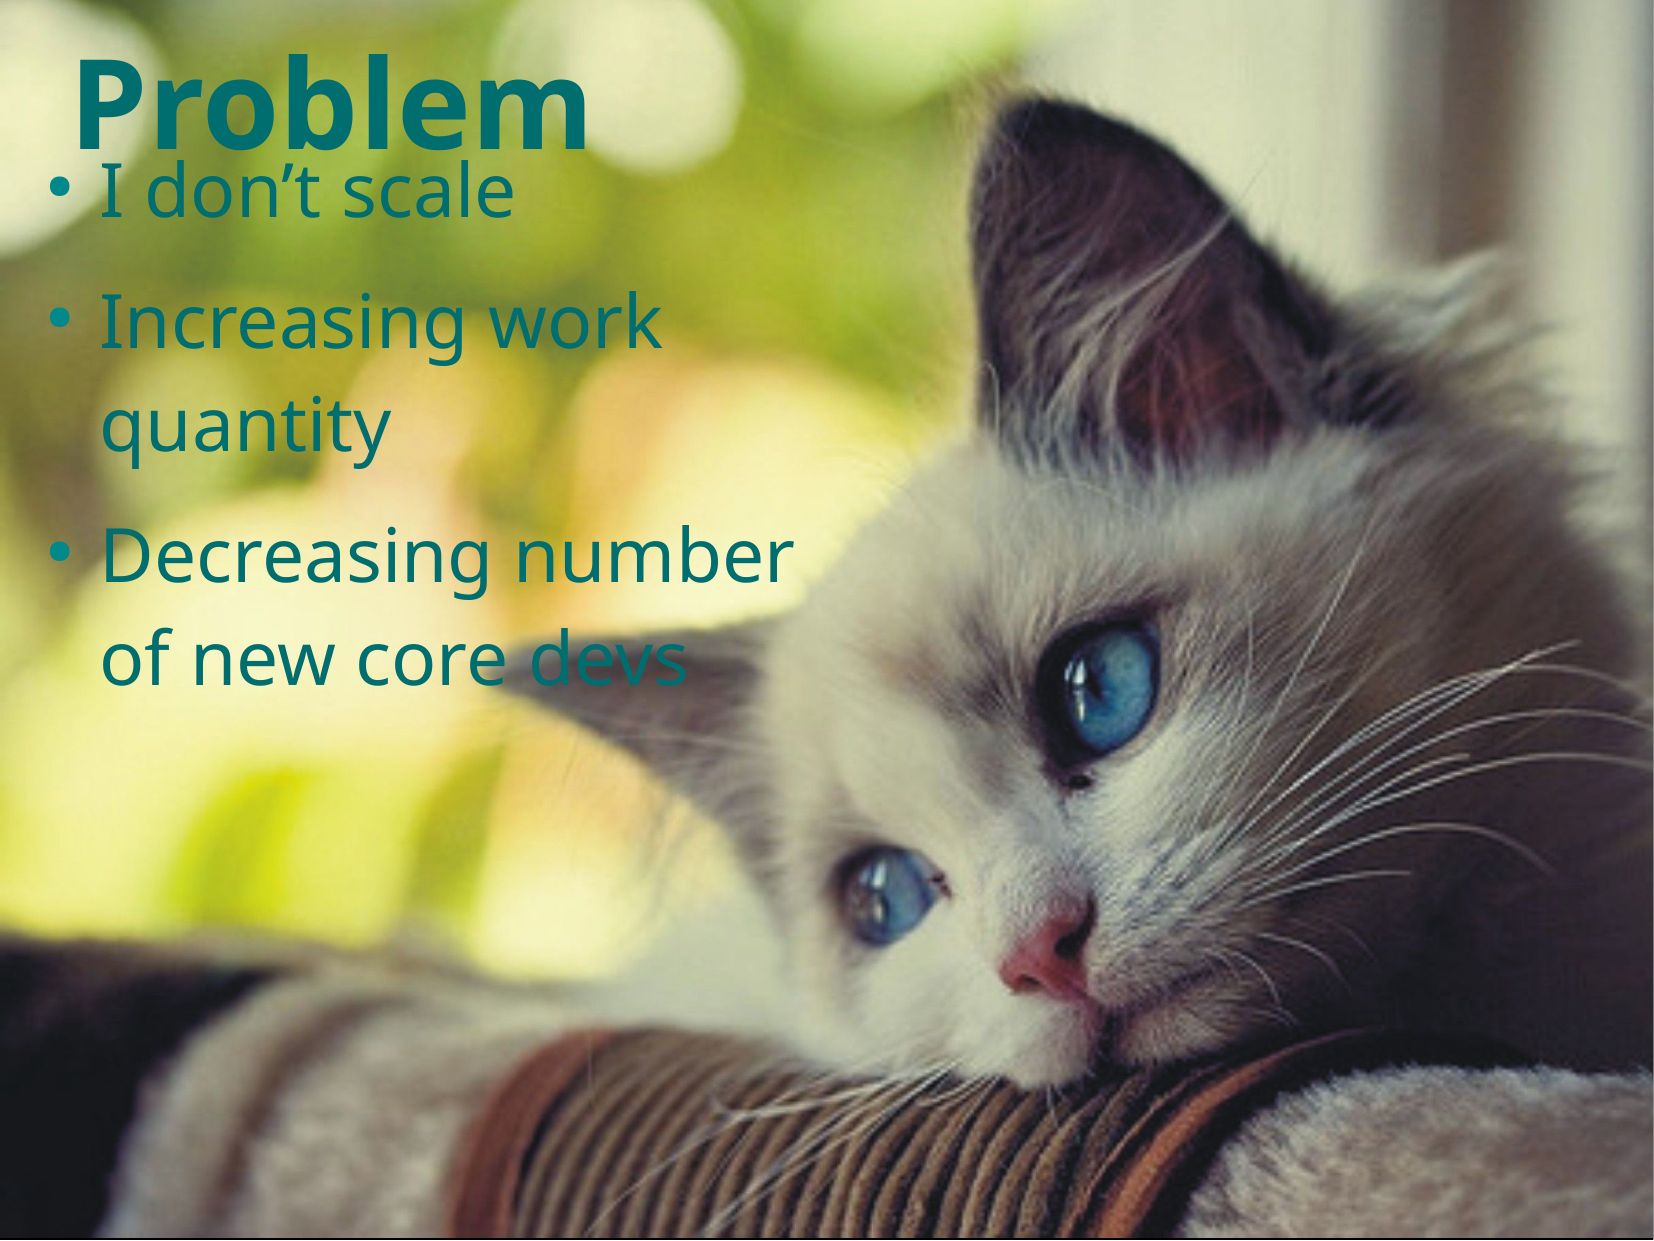

Problem
# I don’t scale
Increasing work
quantity
Decreasing number
of new core devs